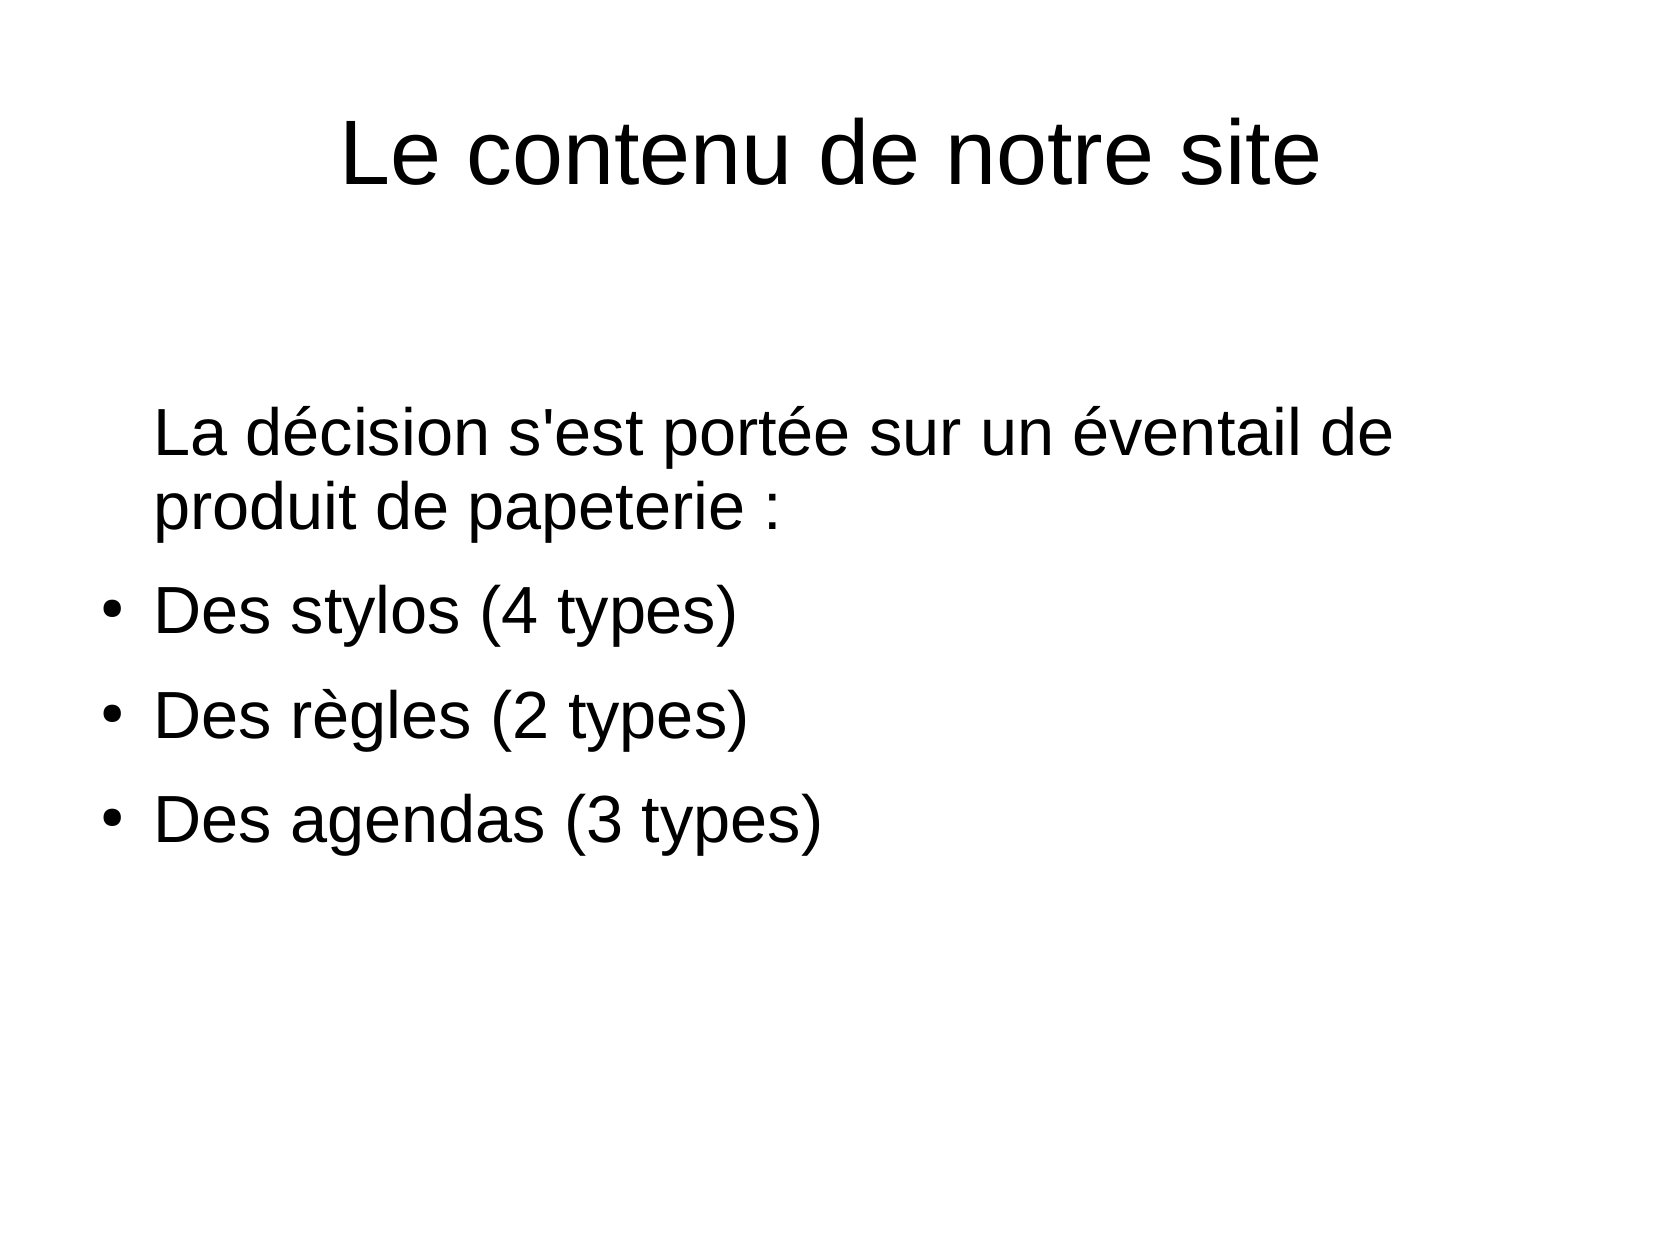

# Le contenu de notre site
La décision s'est portée sur un éventail de produit de papeterie :
Des stylos (4 types)
Des règles (2 types)
Des agendas (3 types)